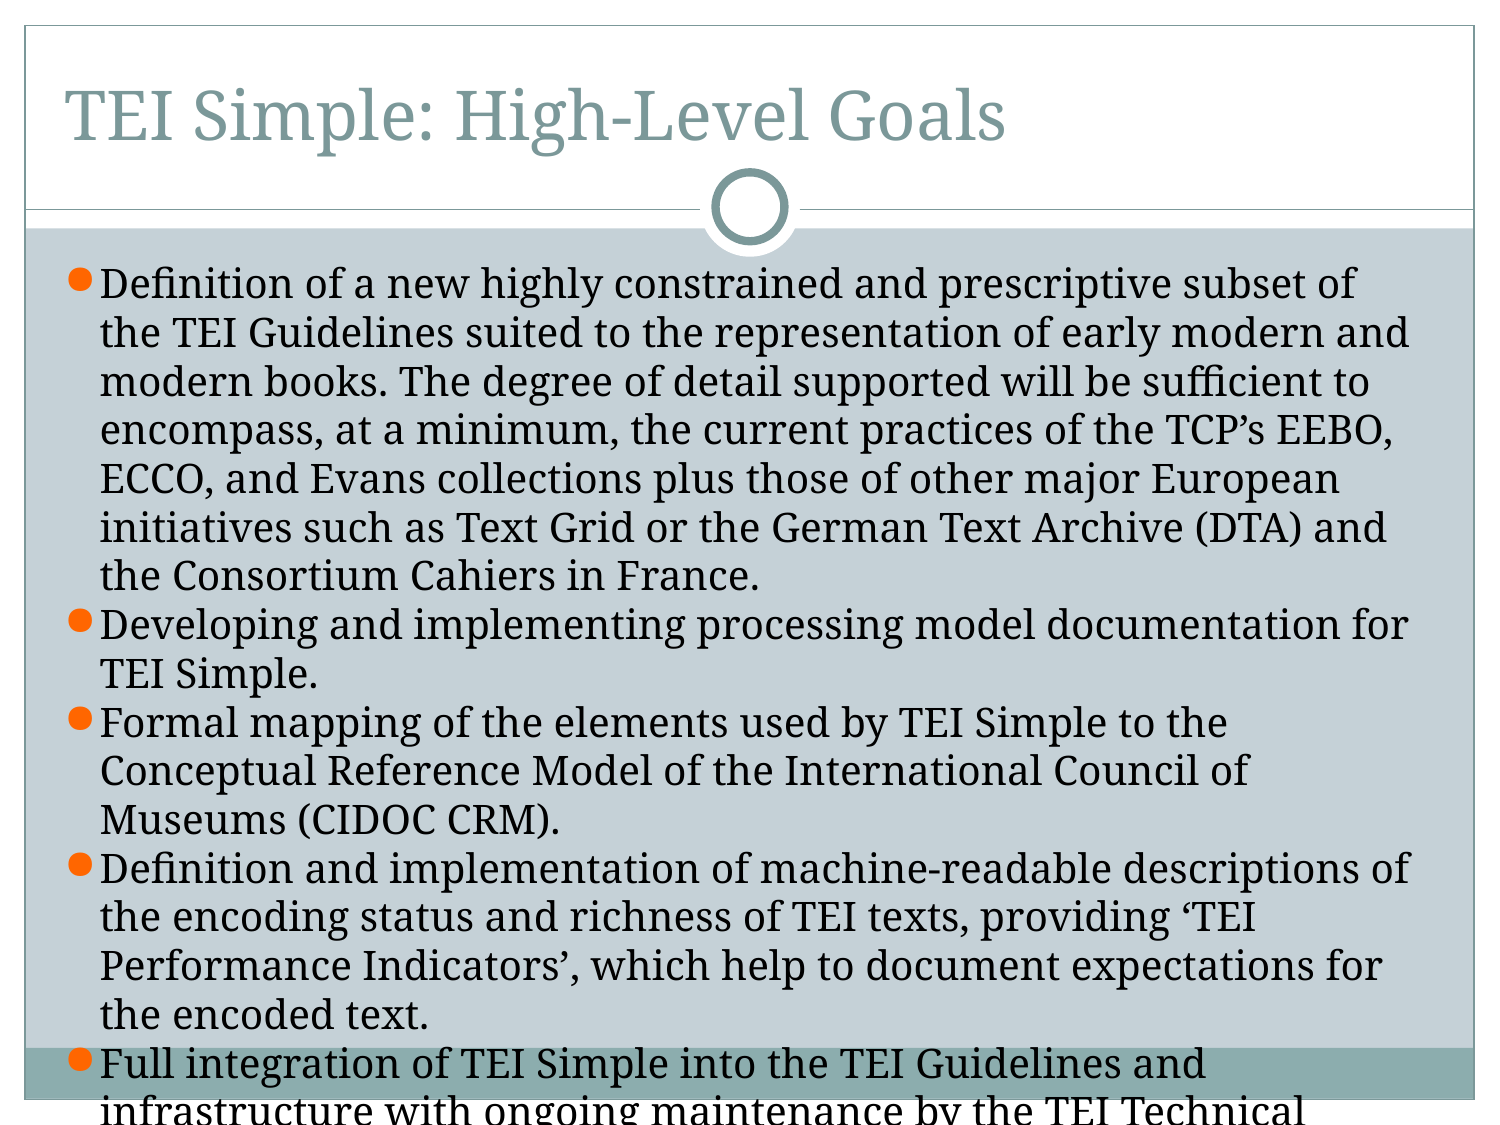

TEI Simple: High-Level Goals
Definition of a new highly constrained and prescriptive subset of the TEI Guidelines suited to the representation of early modern and modern books. The degree of detail supported will be sufficient to encompass, at a minimum, the current practices of the TCP’s EEBO, ECCO, and Evans collections plus those of other major European initiatives such as Text Grid or the German Text Archive (DTA) and the Consortium Cahiers in France.
Developing and implementing processing model documentation for TEI Simple.
Formal mapping of the elements used by TEI Simple to the Conceptual Reference Model of the International Council of Museums (CIDOC CRM).
Definition and implementation of machine-readable descriptions of the encoding status and richness of TEI texts, providing ‘TEI Performance Indicators’, which help to document expectations for the encoded text.
Full integration of TEI Simple into the TEI Guidelines and infrastructure with ongoing maintenance by the TEI Technical Council.